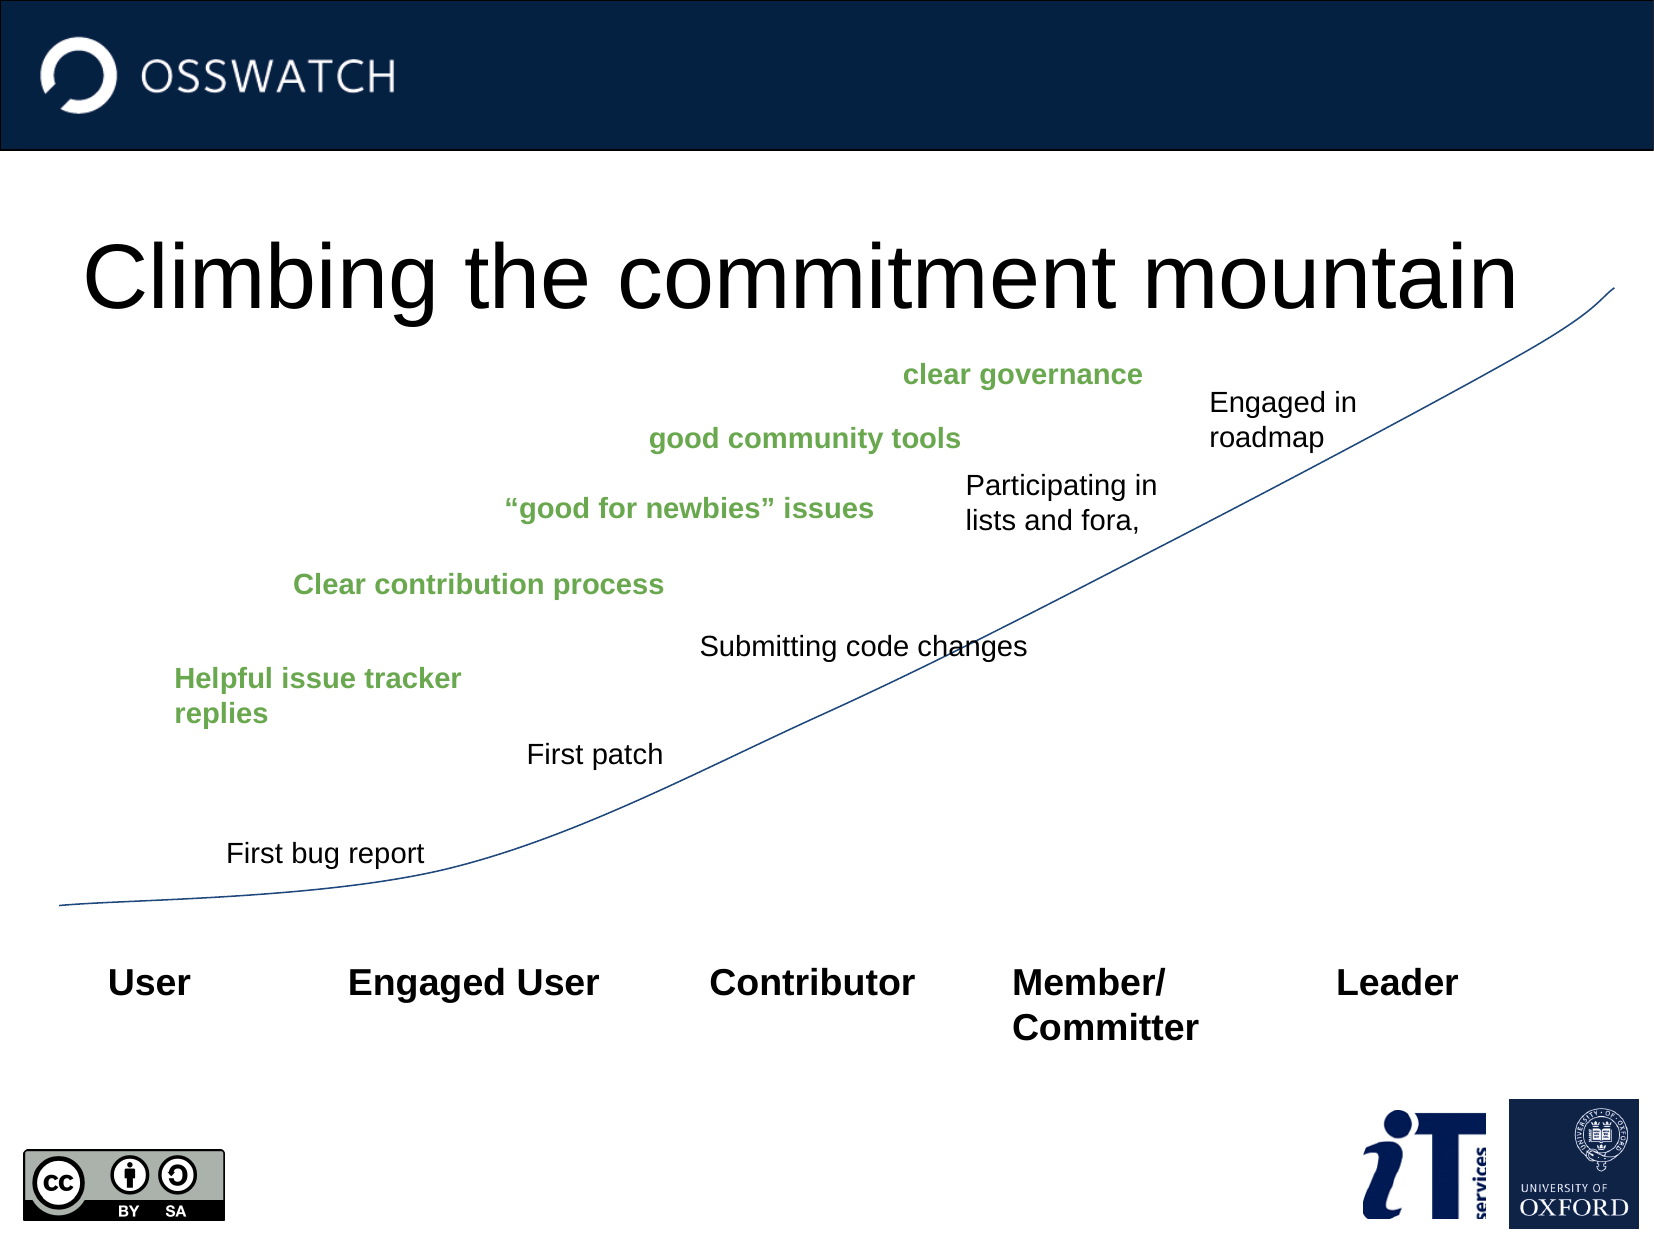

Climbing the commitment mountain
clear governance
Engaged in roadmap
good community tools
Participating in lists and fora,
“good for newbies” issues
Clear contribution process
Submitting code changes
Helpful issue tracker replies
First patch
First bug report
User
Engaged User
Contributor
Member/
Committer
Leader